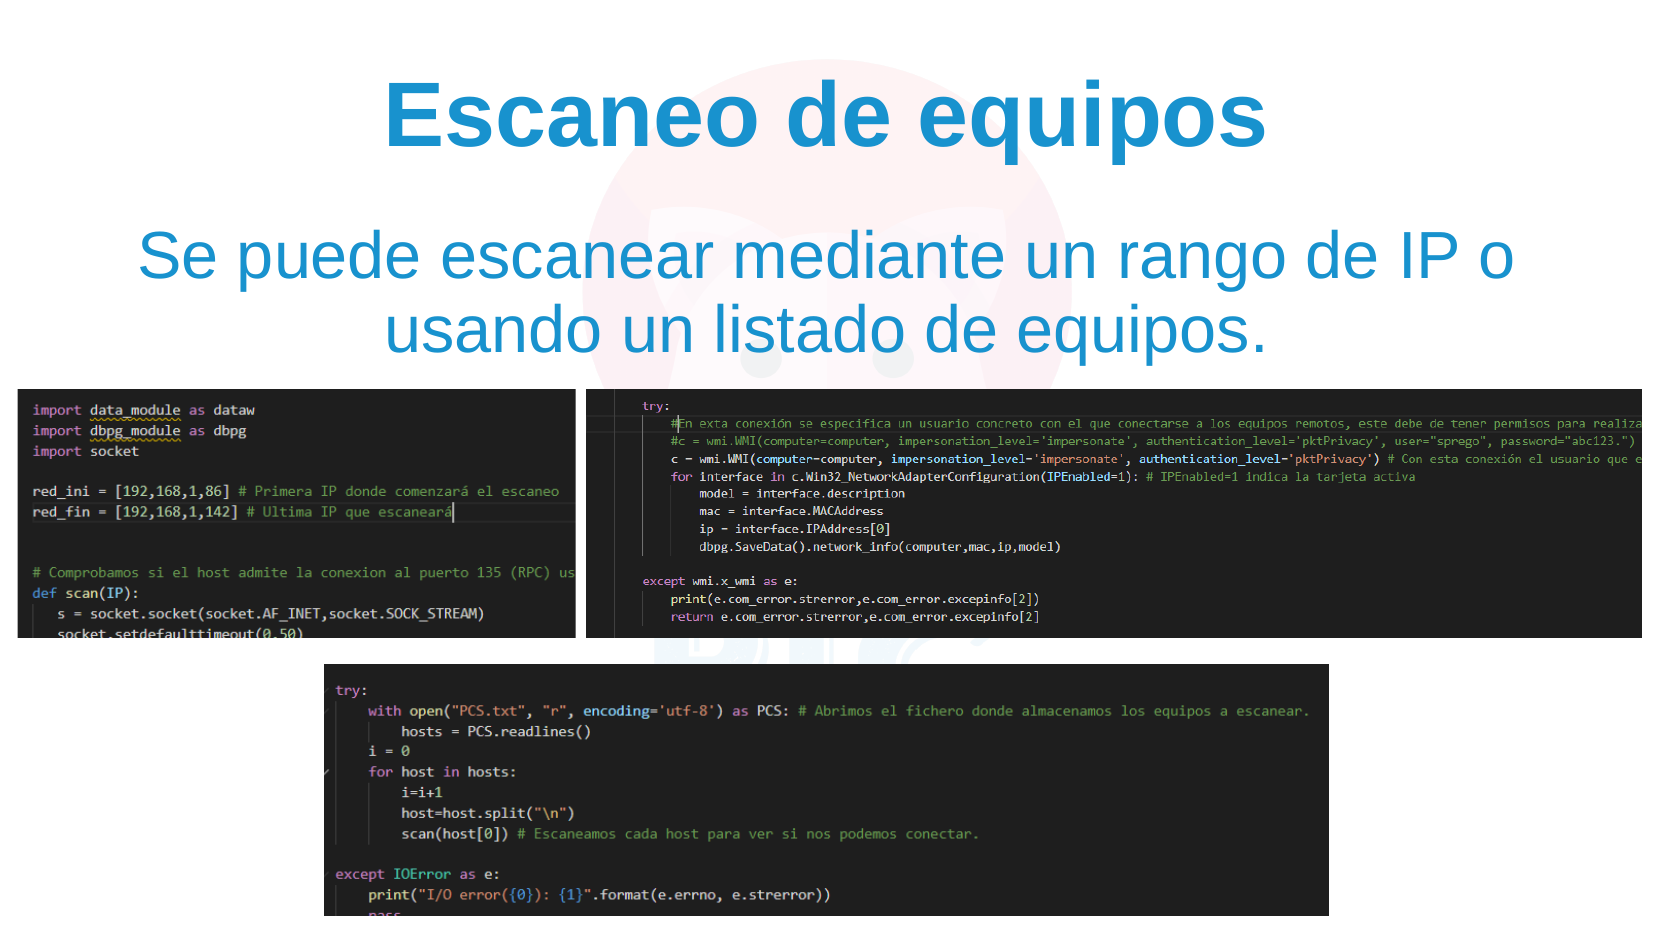

# Escaneo de equipos
Se puede escanear mediante un rango de IP o usando un listado de equipos.